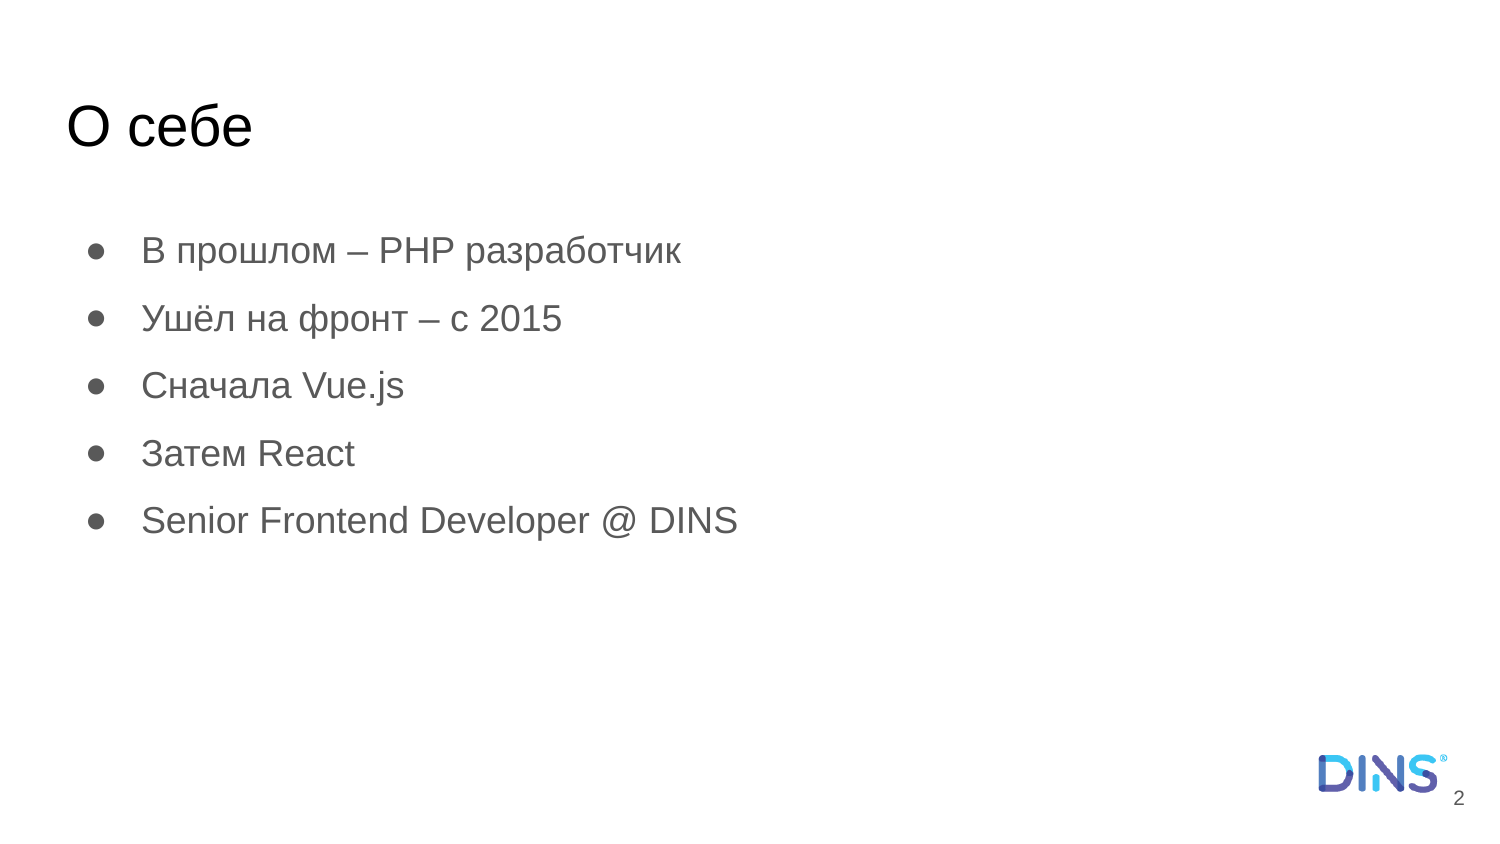

# О себе
В прошлом – PHP разработчик
Ушёл на фронт – с 2015
Сначала Vue.js
Затем React
Senior Frontend Developer @ DINS
2